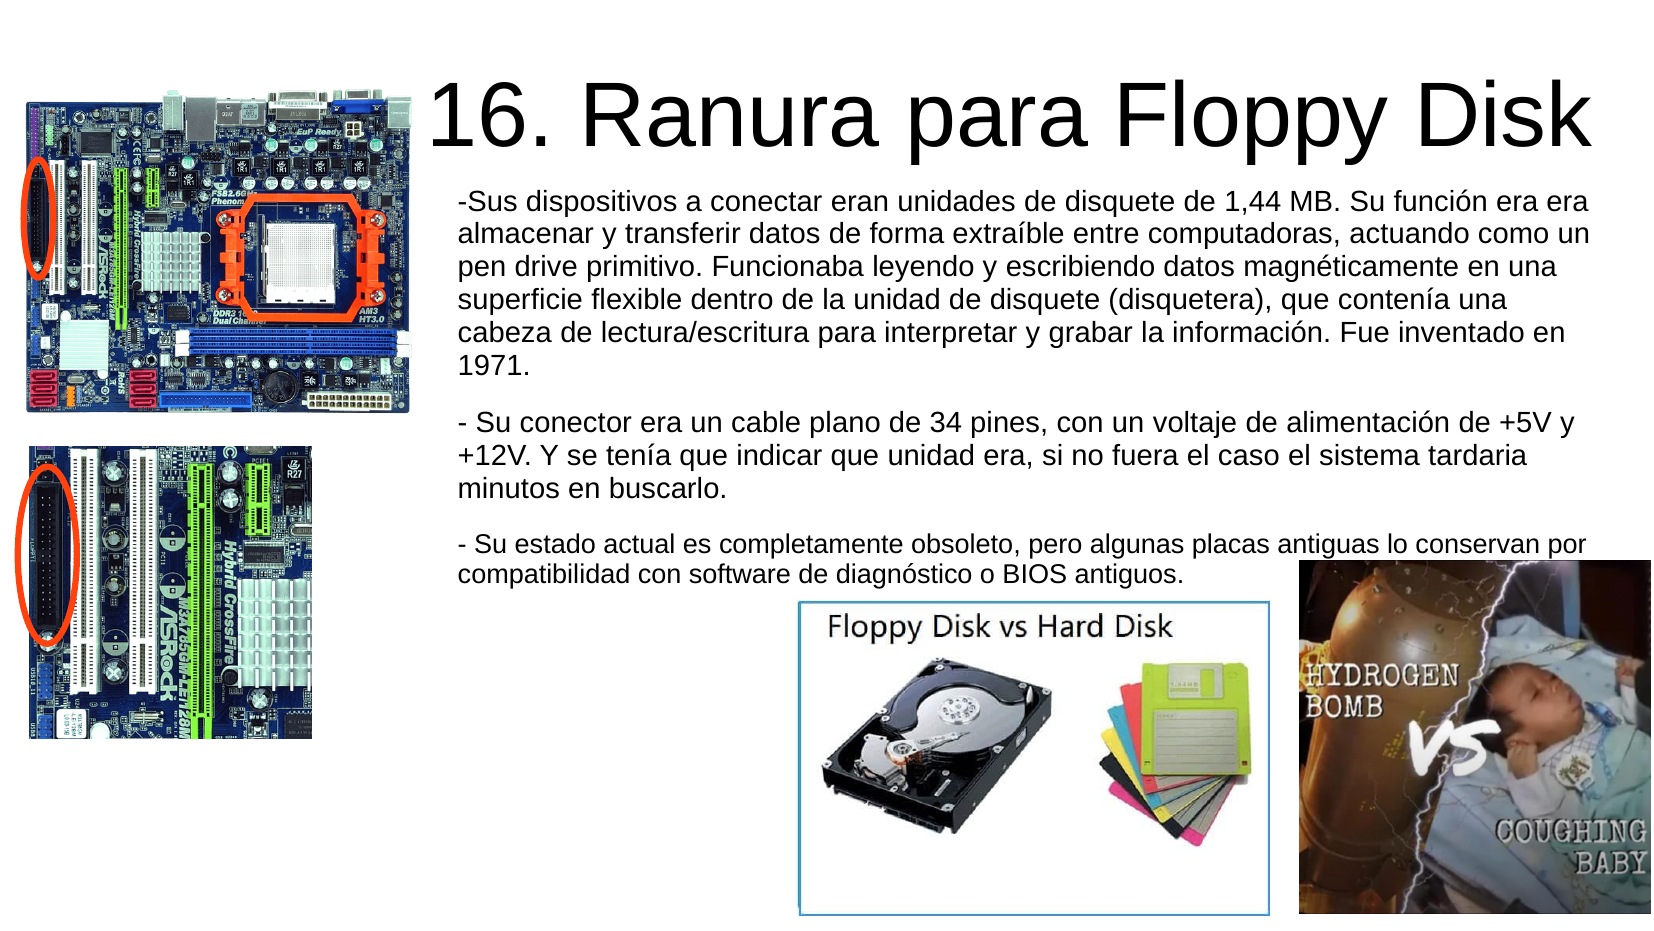

# 16. Ranura para Floppy Disk
-Sus dispositivos a conectar eran unidades de disquete de 1,44 MB. Su función era era almacenar y transferir datos de forma extraíble entre computadoras, actuando como un pen drive primitivo. Funcionaba leyendo y escribiendo datos magnéticamente en una superficie flexible dentro de la unidad de disquete (disquetera), que contenía una cabeza de lectura/escritura para interpretar y grabar la información. Fue inventado en 1971.
- Su conector era un cable plano de 34 pines, con un voltaje de alimentación de +5V y +12V. Y se tenía que indicar que unidad era, si no fuera el caso el sistema tardaria minutos en buscarlo.
- Su estado actual es completamente obsoleto, pero algunas placas antiguas lo conservan por compatibilidad con software de diagnóstico o BIOS antiguos.